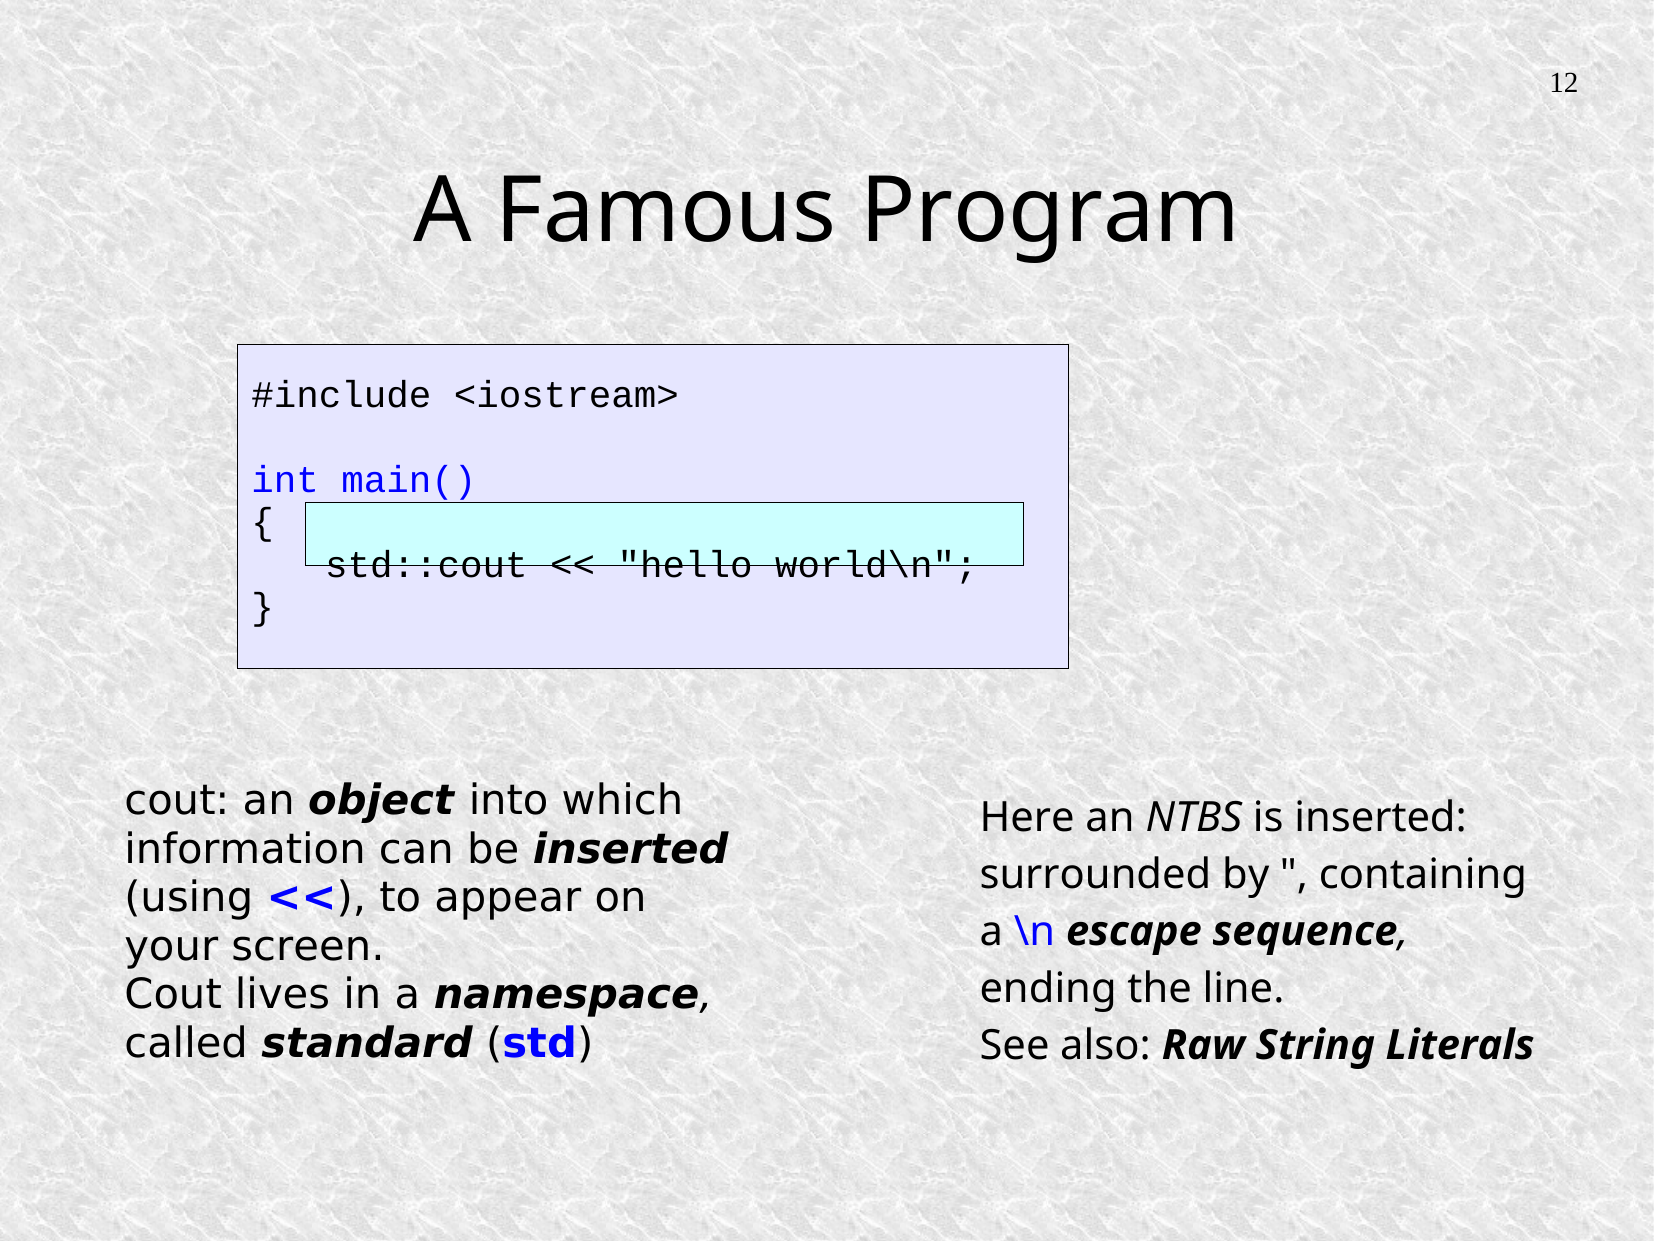

12
# A Famous Program
#include <iostream>
int main()
{
	std::cout << "hello world\n";
}
cout: an object into which
information can be inserted
(using <<), to appear on
your screen.
Cout lives in a namespace,
called standard (std)
Here an NTBS is inserted:
surrounded by ", containing
a \n escape sequence,
ending the line.
See also: Raw String Literals